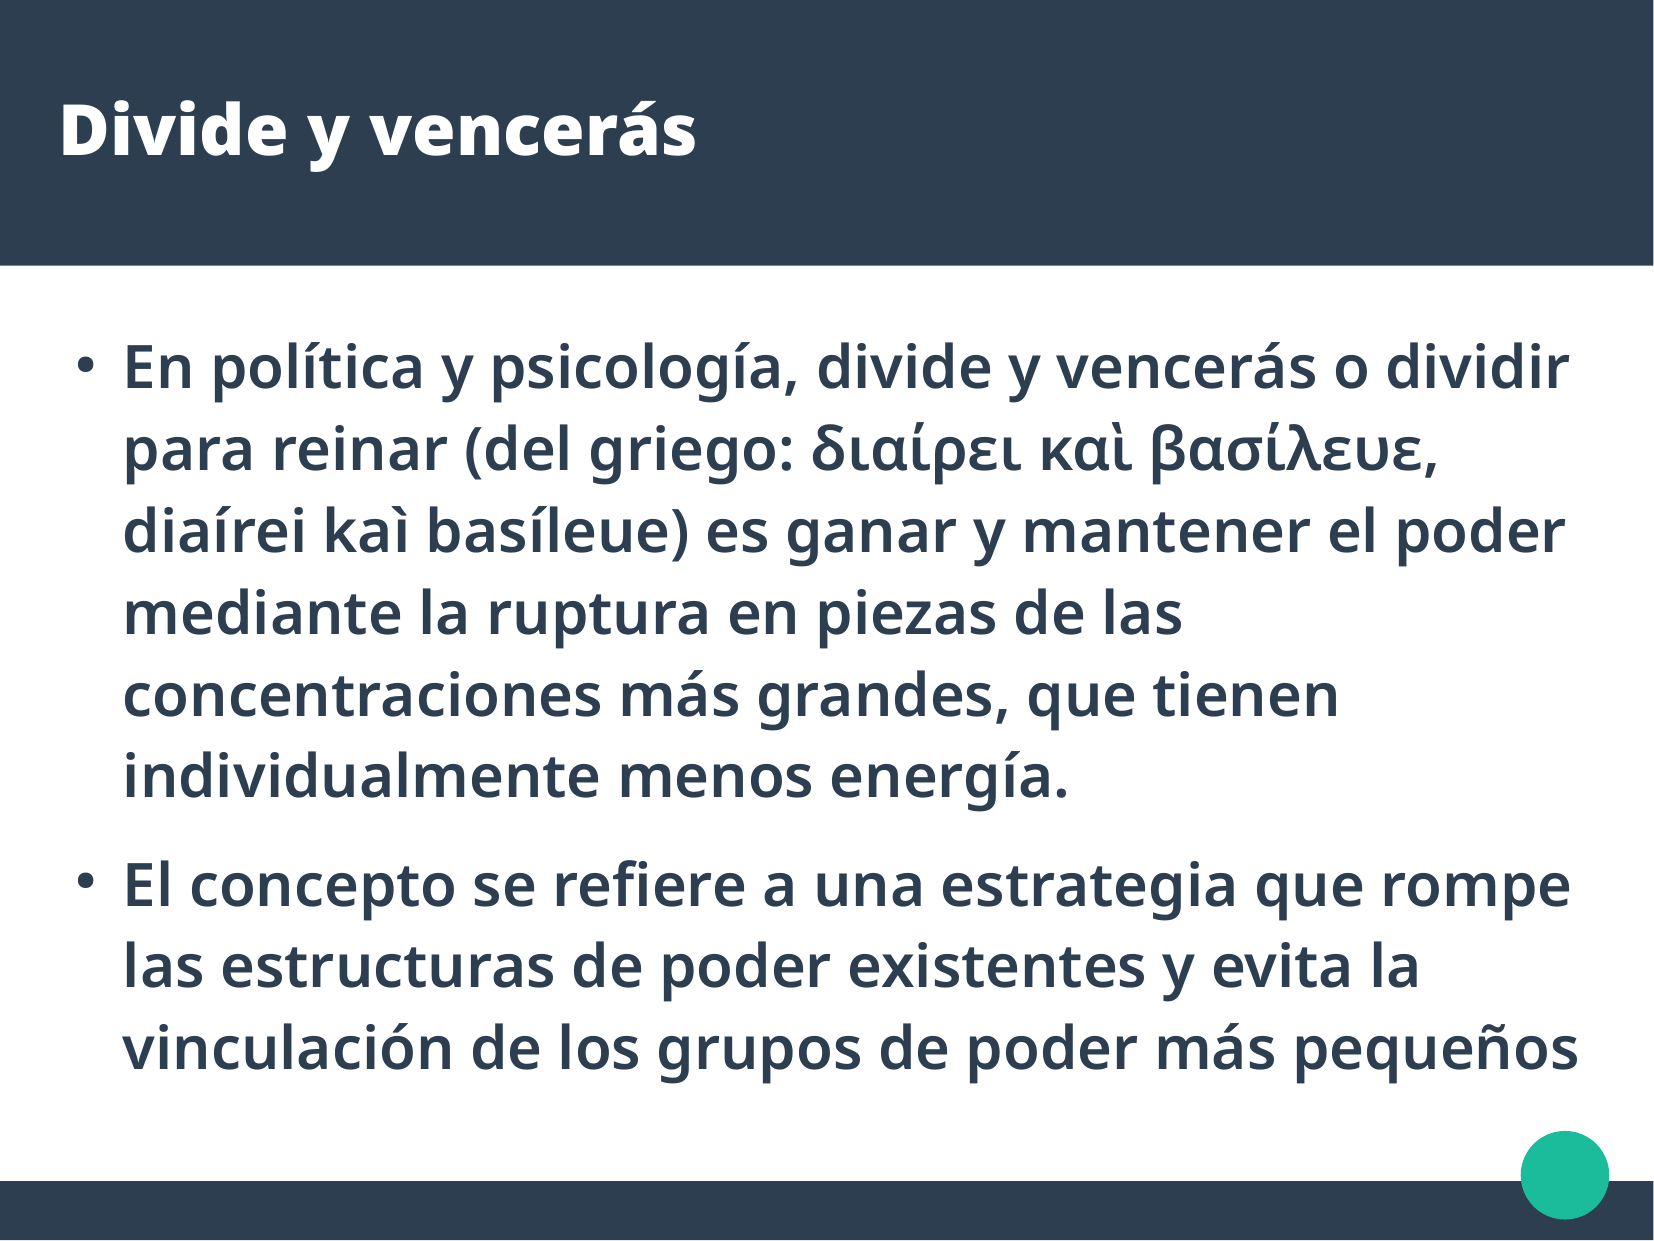

# Divide y vencerás
En política y psicología, divide y vencerás o dividir para reinar (del griego: διαίρει καὶ βασίλευε, diaírei kaì basíleue) es ganar y mantener el poder mediante la ruptura en piezas de las concentraciones más grandes, que tienen individualmente menos energía.
El concepto se refiere a una estrategia que rompe las estructuras de poder existentes y evita la vinculación de los grupos de poder más pequeños